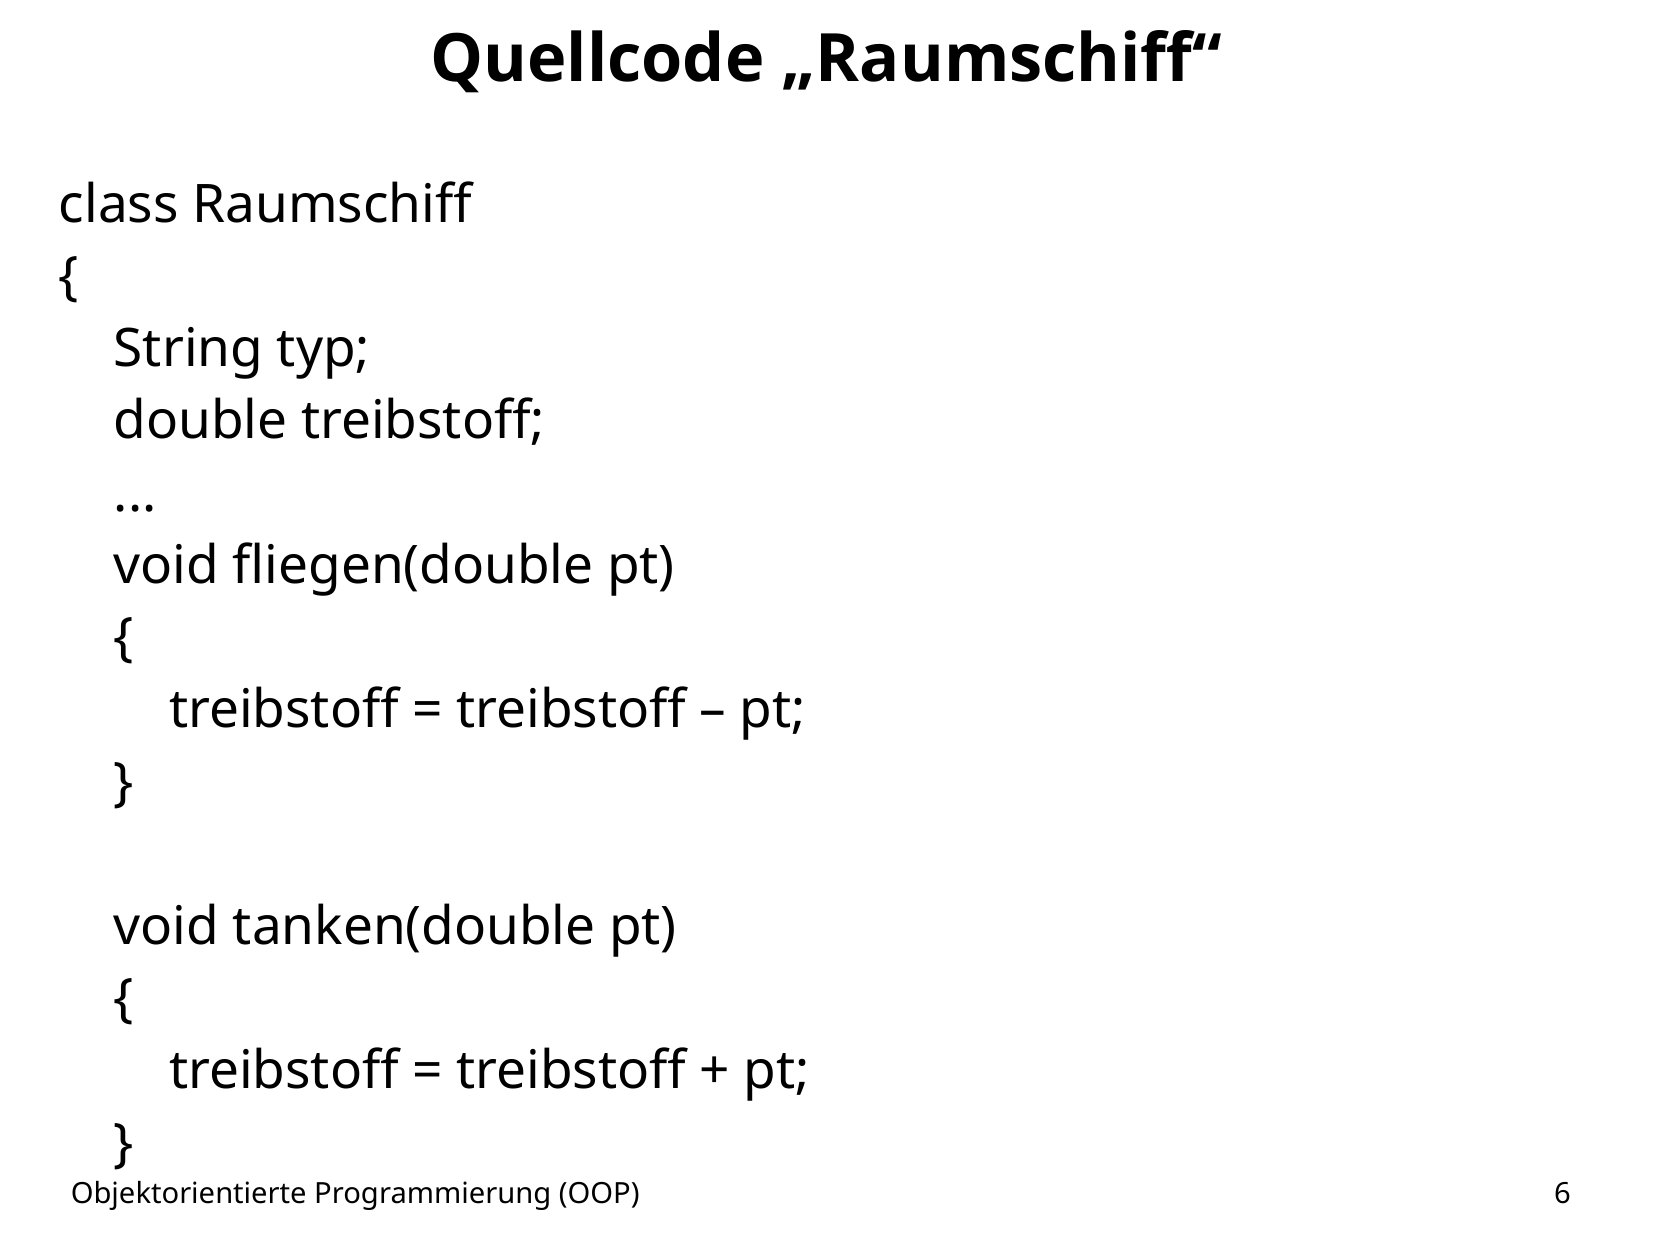

# Quellcode „Raumschiff“
class Raumschiff
{
 String typ;
 double treibstoff;
 ...
 void fliegen(double pt)
 {
 treibstoff = treibstoff – pt;
 }
 void tanken(double pt)
 {
 treibstoff = treibstoff + pt;
 }
Objektorientierte Programmierung (OOP)
6